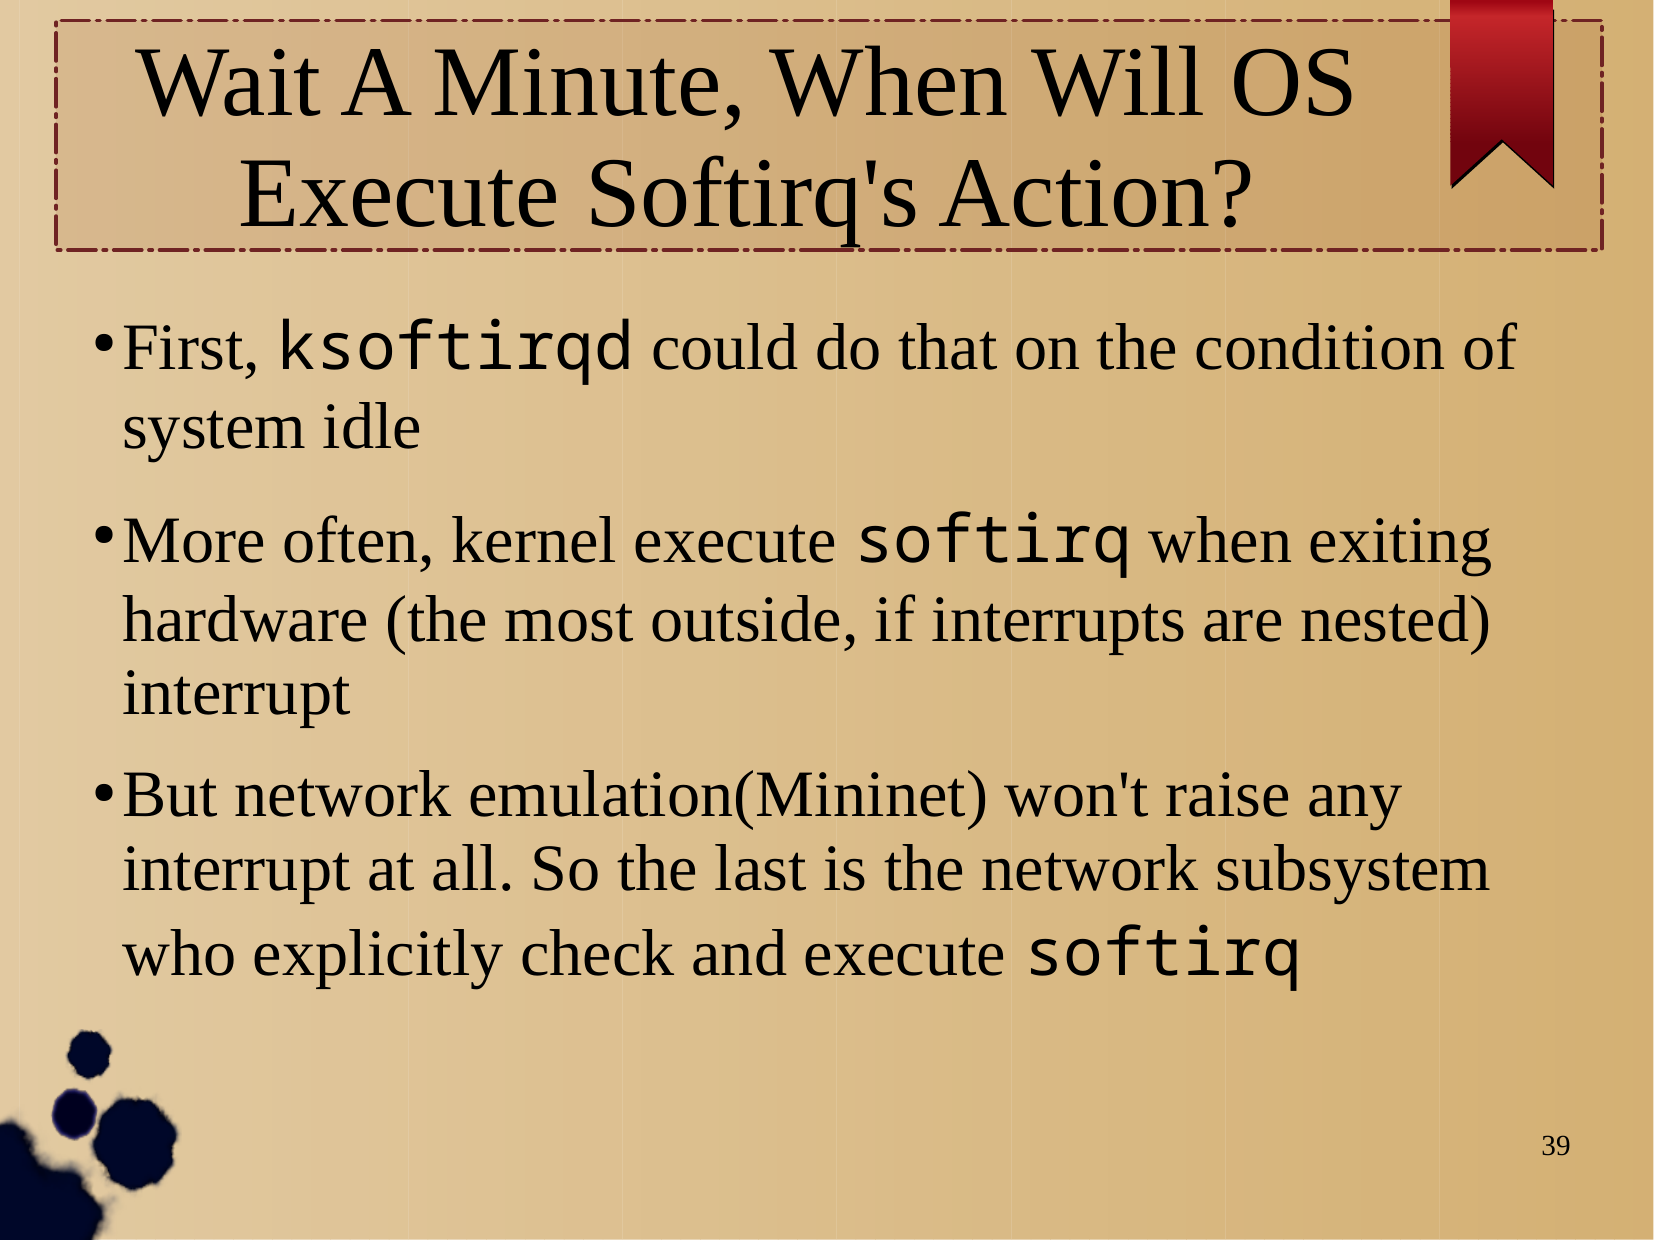

# Wait A Minute, When Will OS Execute Softirq's Action?
First, ksoftirqd could do that on the condition of system idle
More often, kernel execute softirq when exiting hardware (the most outside, if interrupts are nested) interrupt
But network emulation(Mininet) won't raise any interrupt at all. So the last is the network subsystem who explicitly check and execute softirq
39